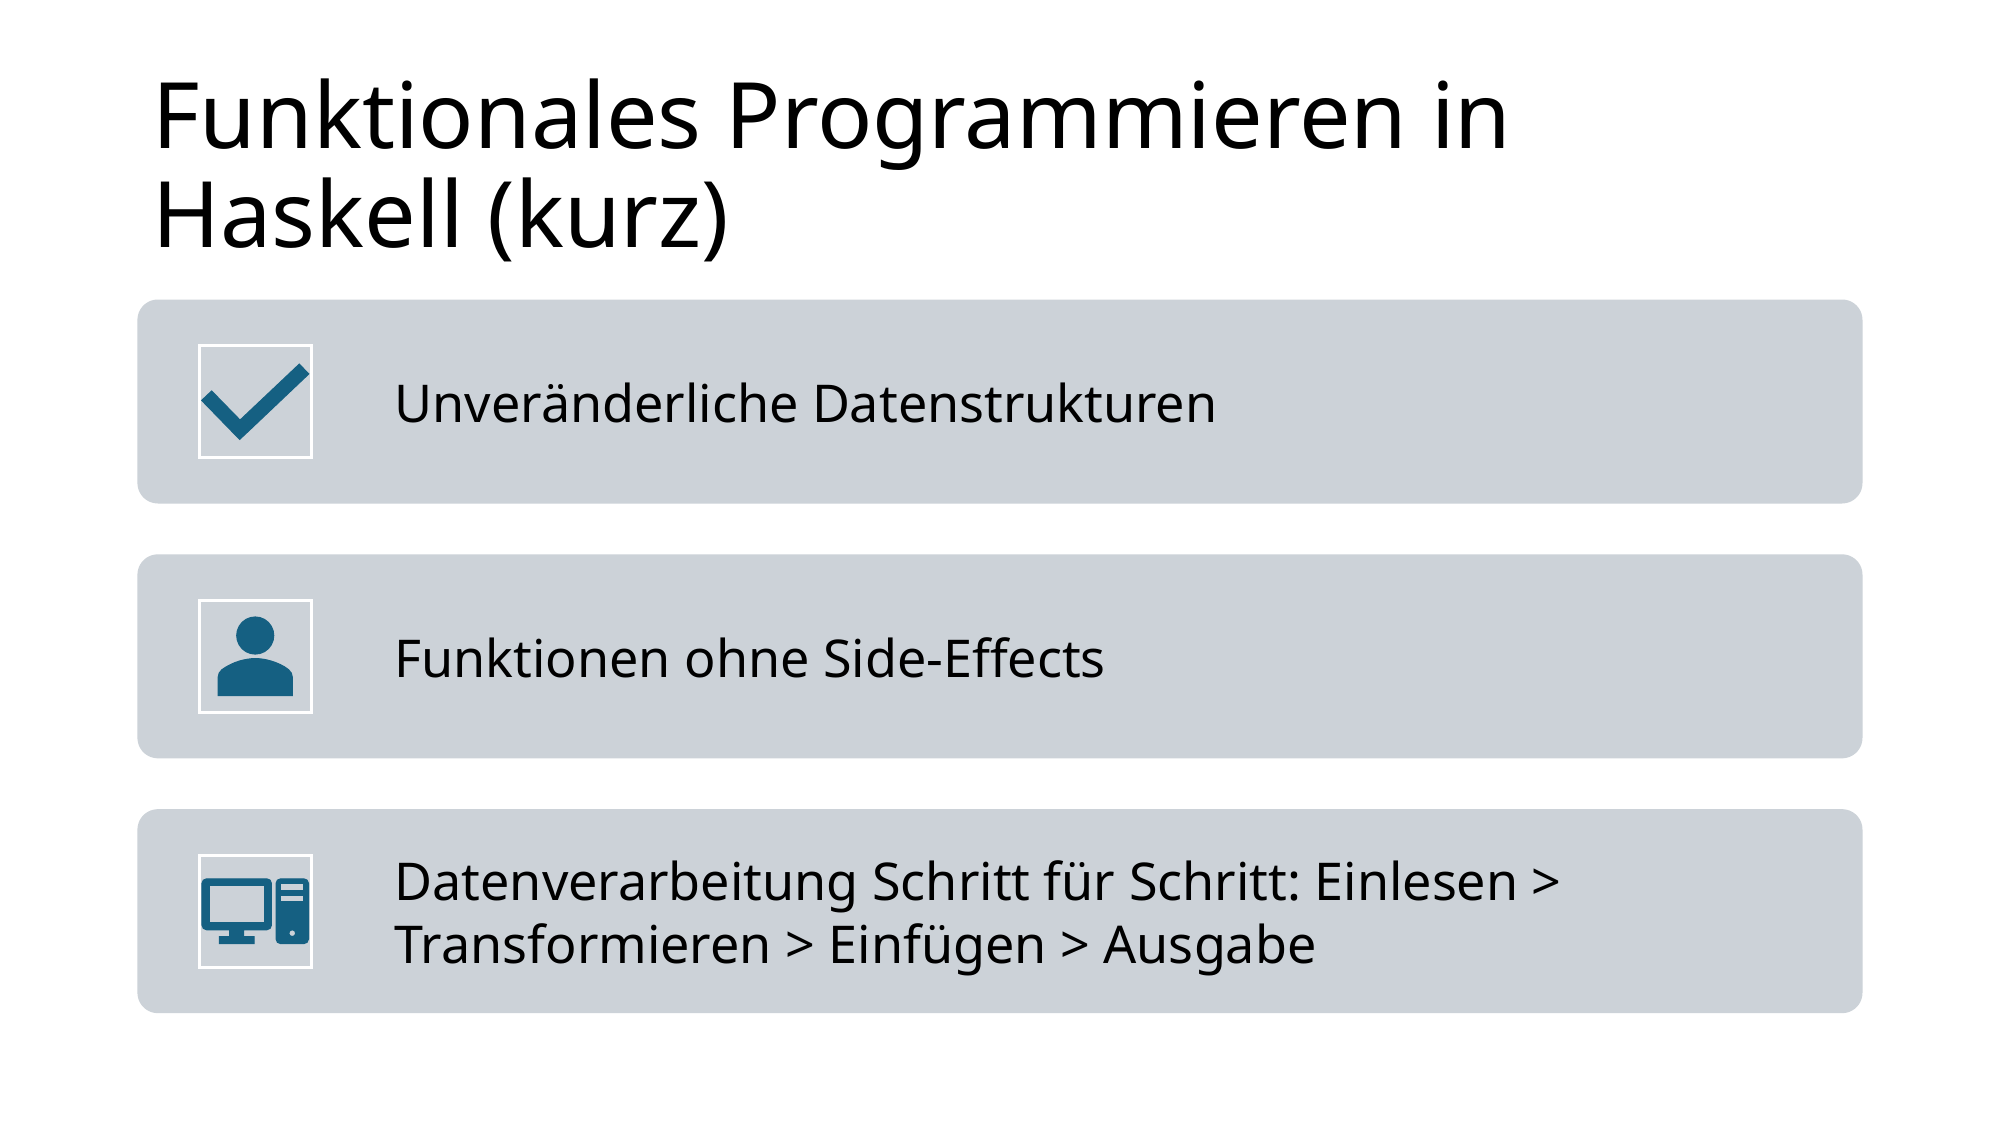

# Funktionales Programmieren in Haskell (kurz)
Unveränderliche Datenstrukturen
Funktionen ohne Side-Effects
Datenverarbeitung Schritt für Schritt: Einlesen > Transformieren > Einfügen > Ausgabe